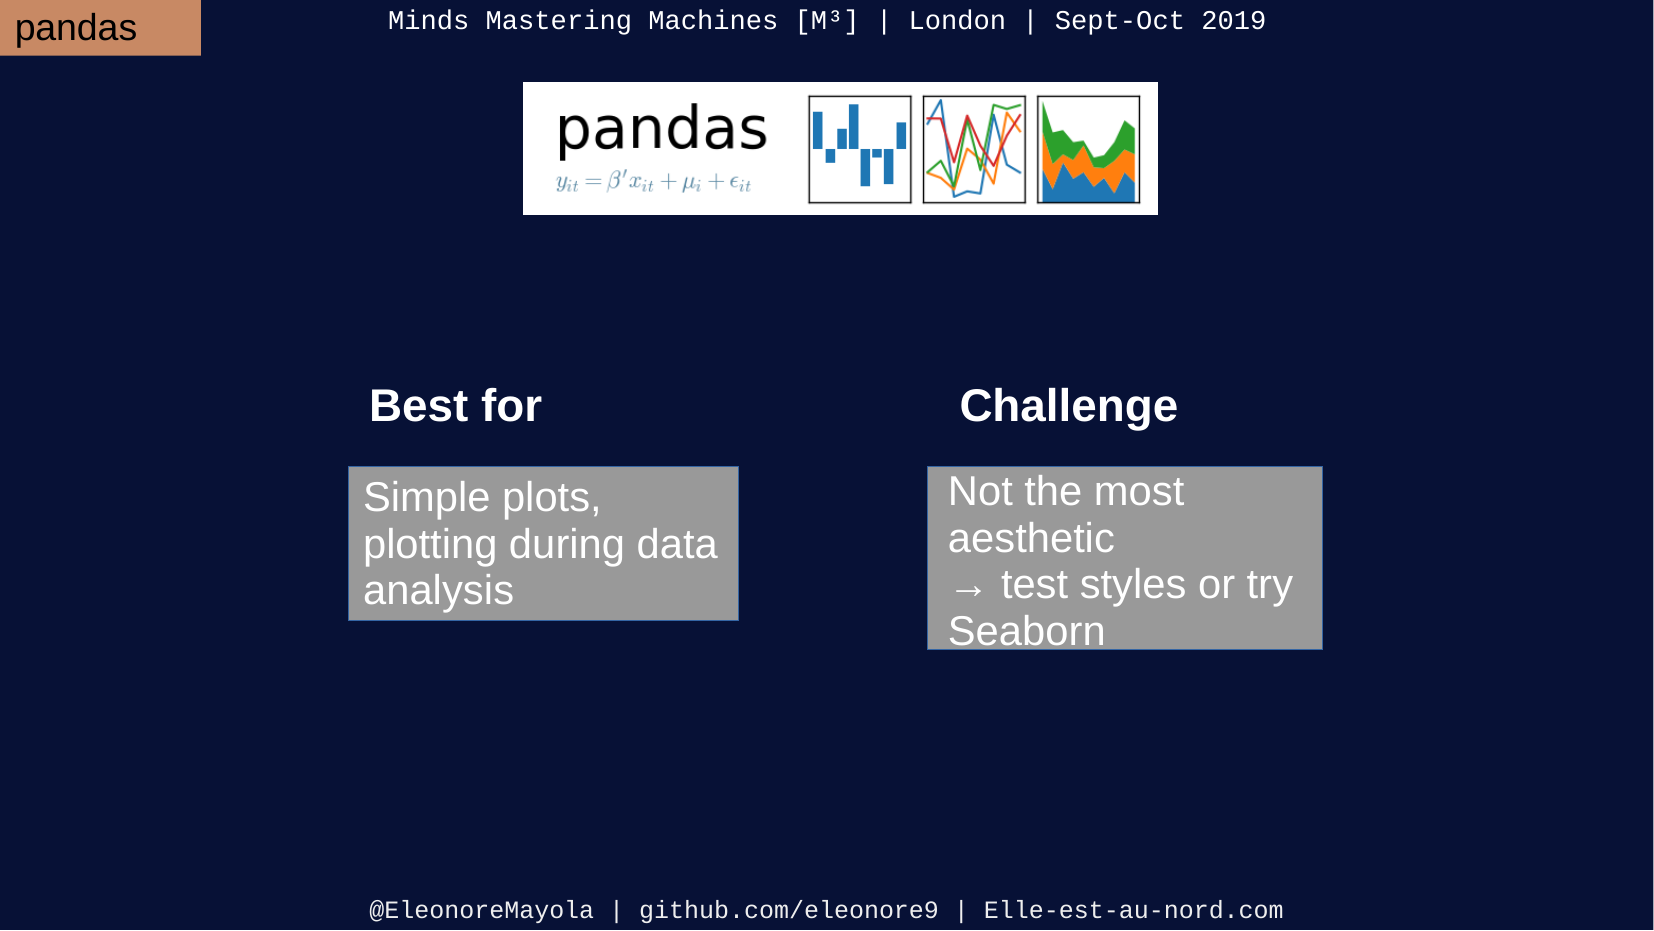

Minds Mastering Machines [M³] | London | Sept-Oct 2019
pandas
Best for
Challenge
Not the most aesthetic
→ test styles or try Seaborn
Simple plots, plotting during data analysis
@EleonoreMayola | github.com/eleonore9 | Elle-est-au-nord.com